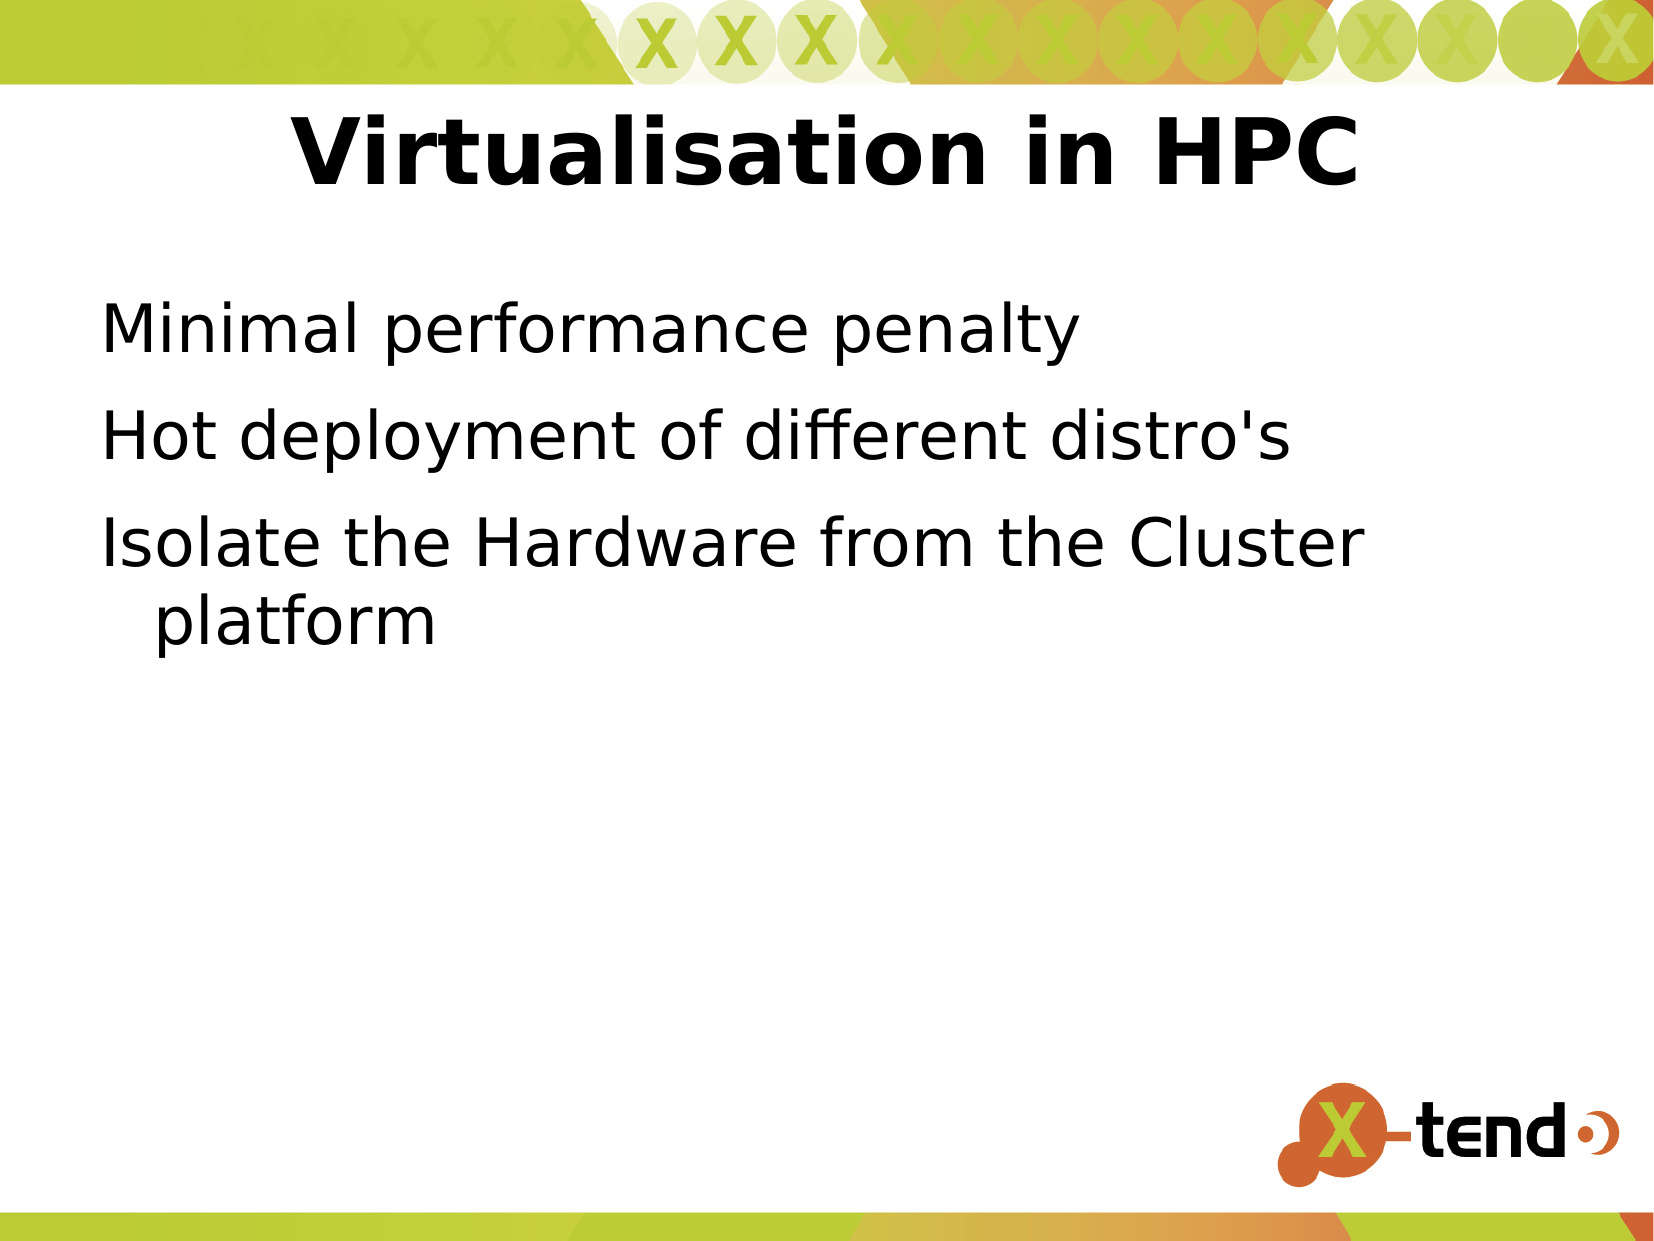

# Virtualisation in HPC
Minimal performance penalty
Hot deployment of different distro's
Isolate the Hardware from the Cluster platform